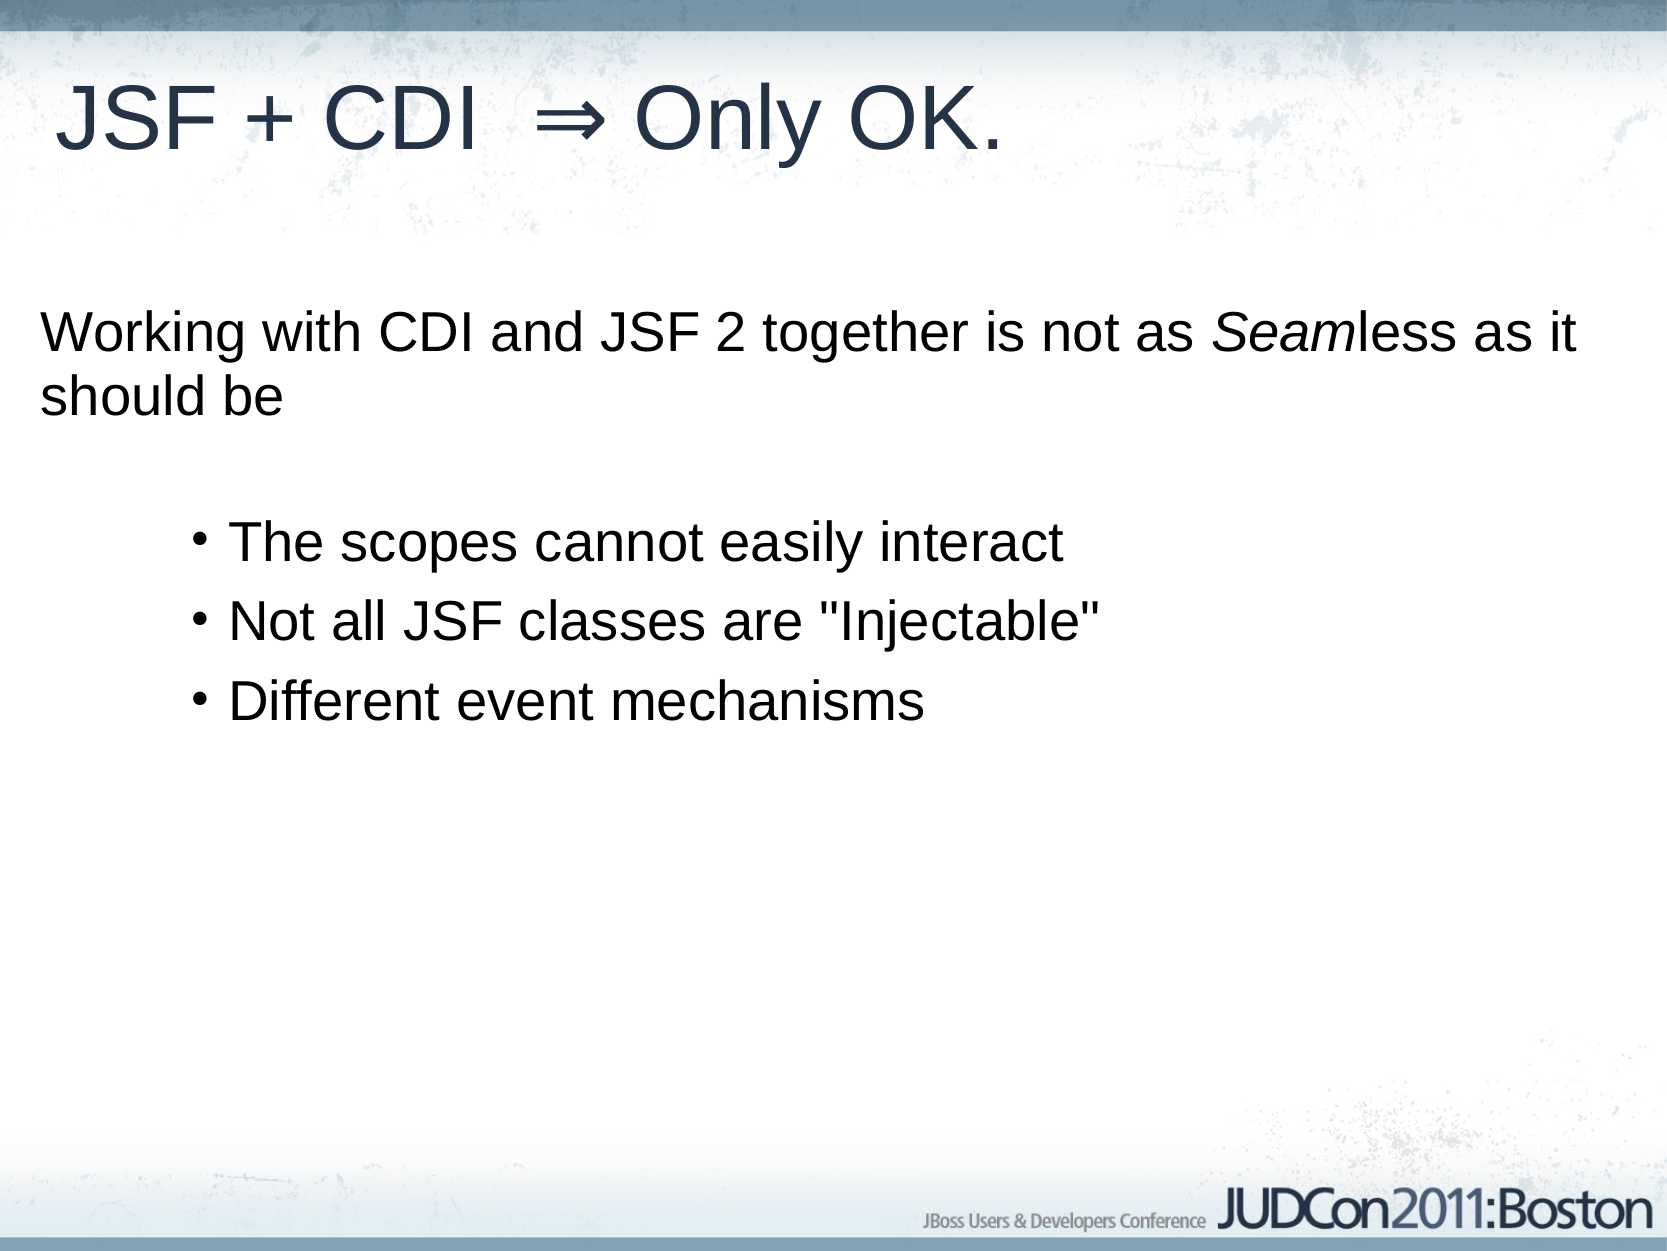

# JSF + CDI  ⇒ Only OK.
Working with CDI and JSF 2 together is not as Seamless as it should be
The scopes cannot easily interact
Not all JSF classes are "Injectable"
Different event mechanisms